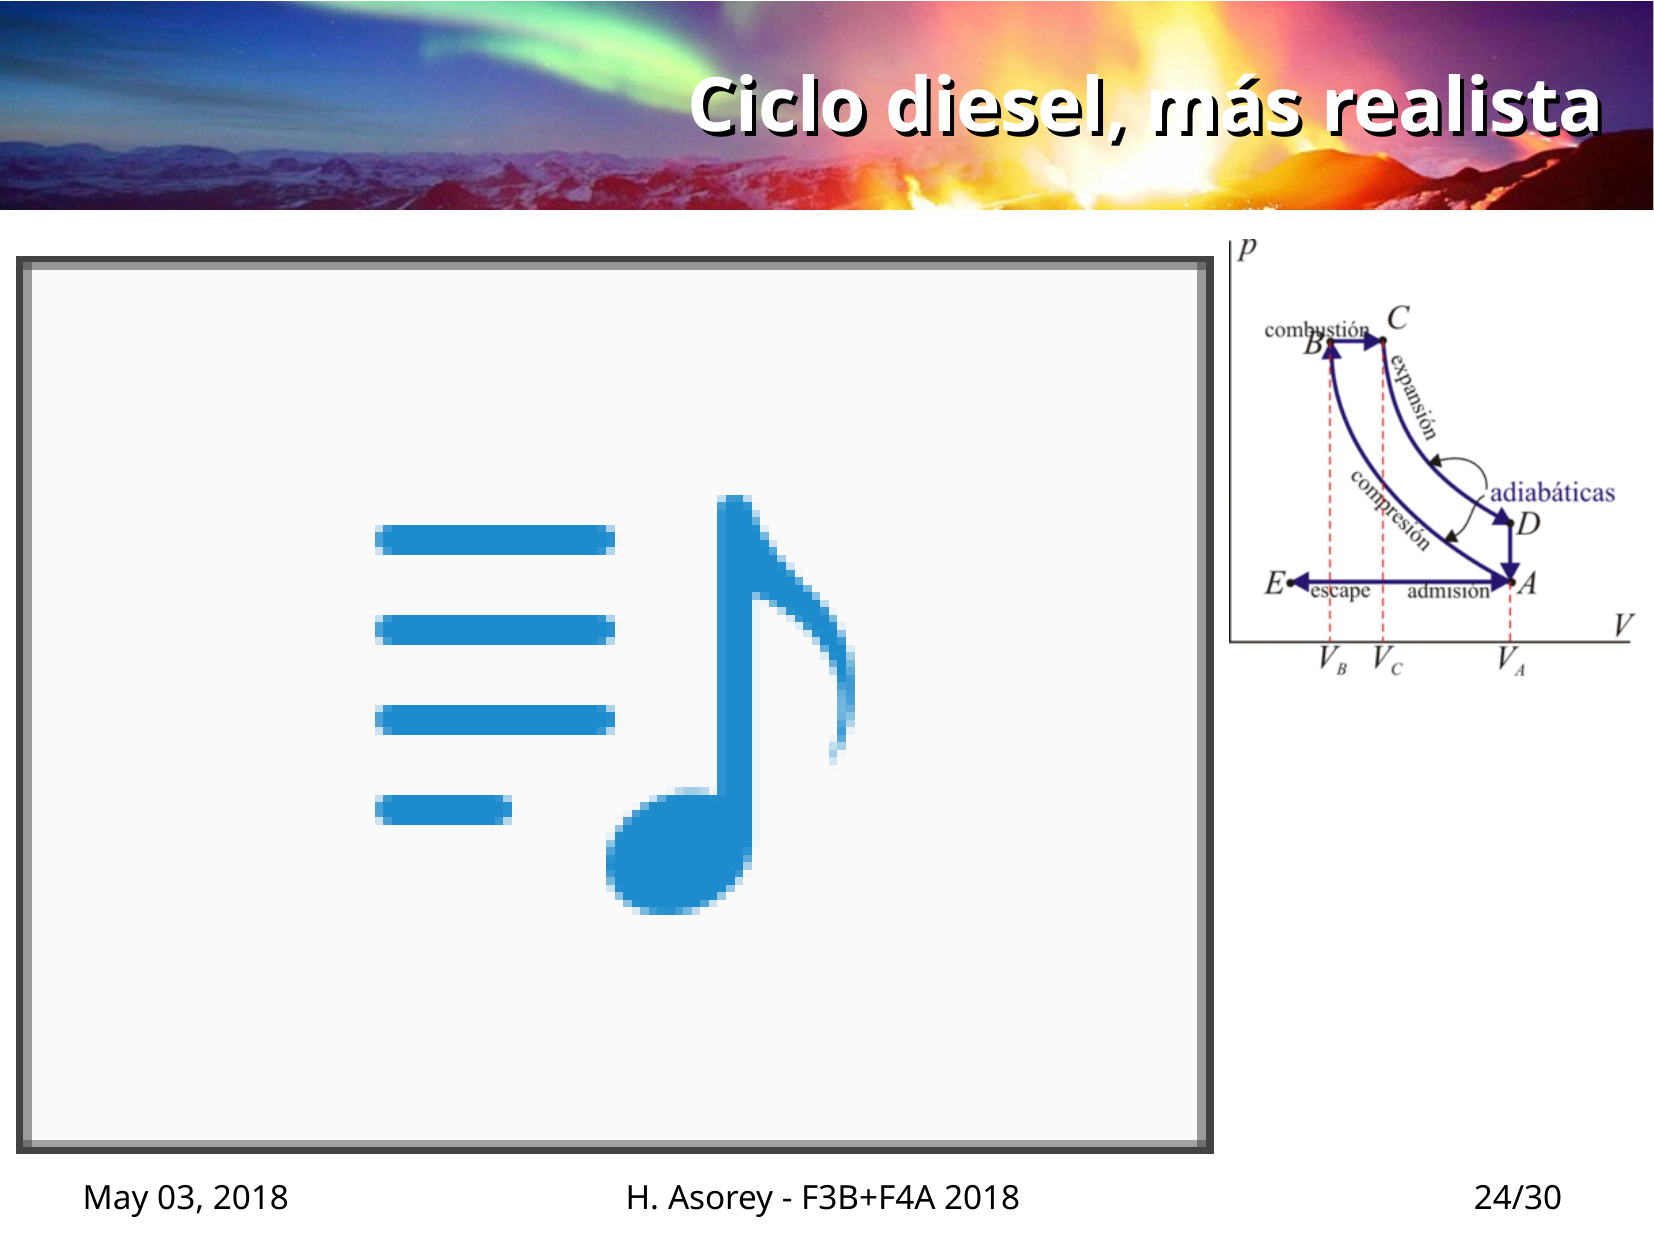

# Ciclo diesel, más realista
May 03, 2018
H. Asorey - F3B+F4A 2018
24